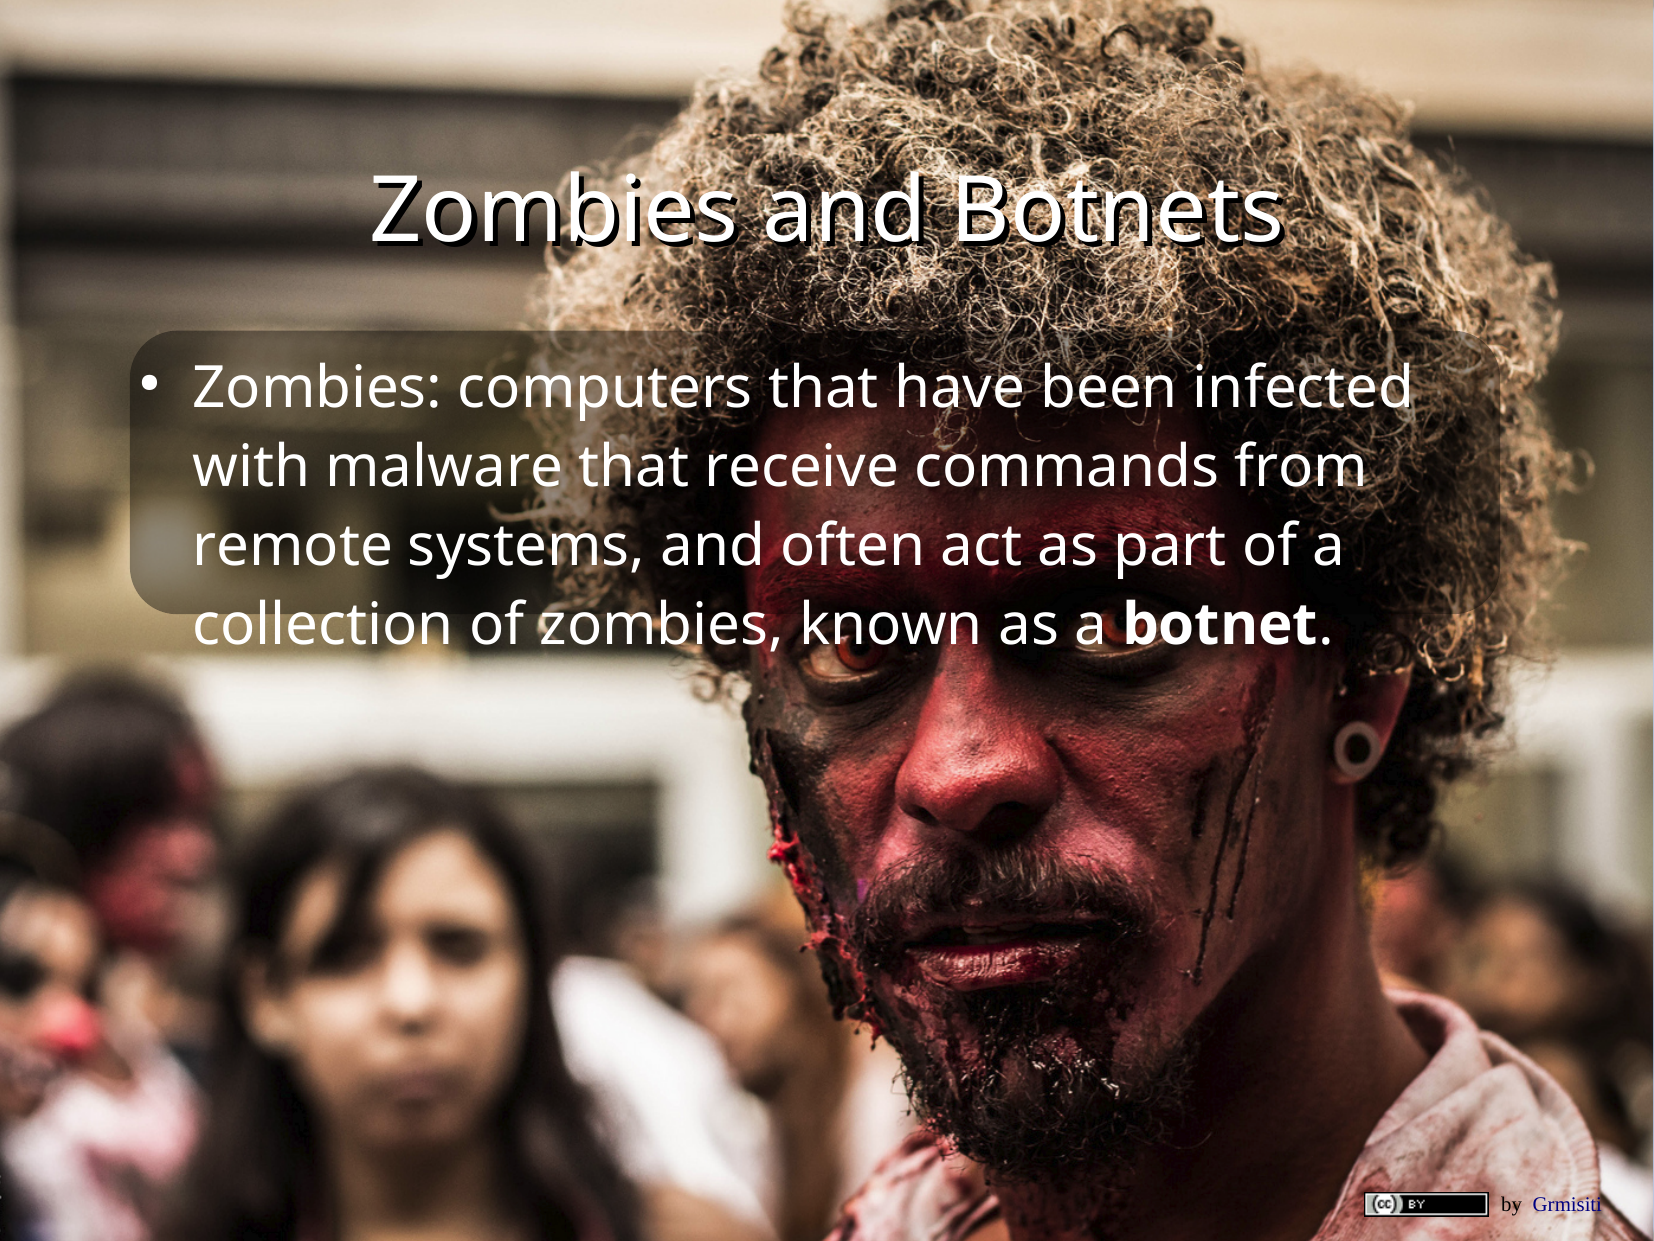

# Zombies and Botnets
Zombies: computers that have been infected with malware that receive commands from remote systems, and often act as part of a collection of zombies, known as a botnet.
by  Grmisiti